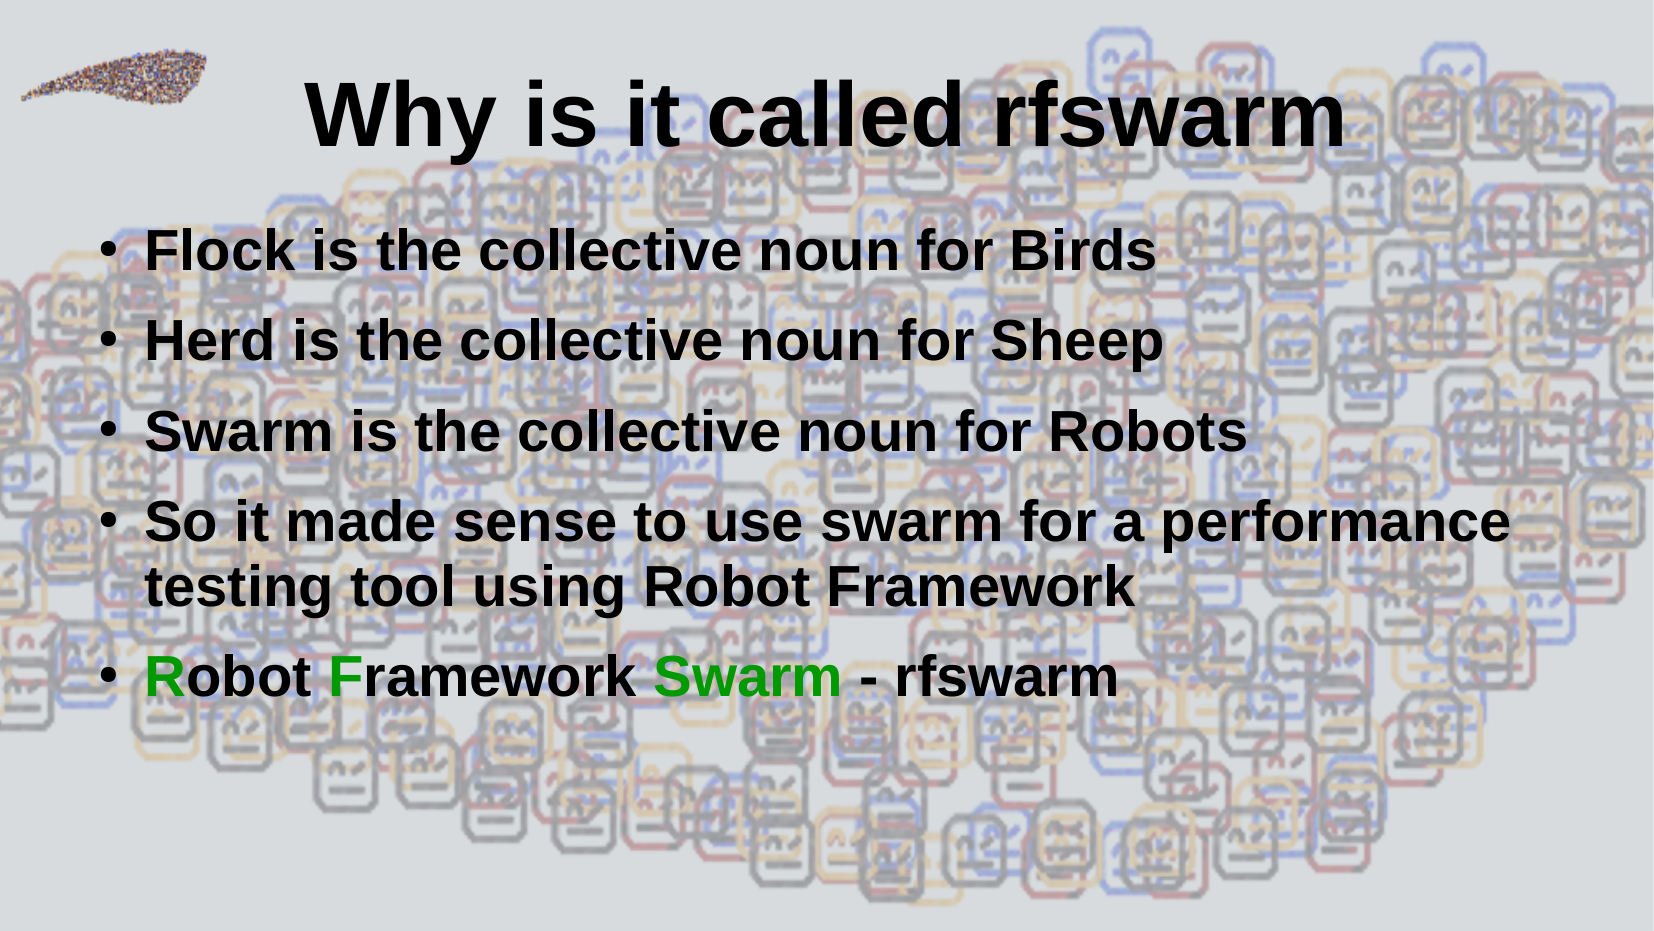

# Why is it called rfswarm
Flock is the collective noun for Birds
Herd is the collective noun for Sheep
Swarm is the collective noun for Robots
So it made sense to use swarm for a performance testing tool using Robot Framework
Robot Framework Swarm - rfswarm